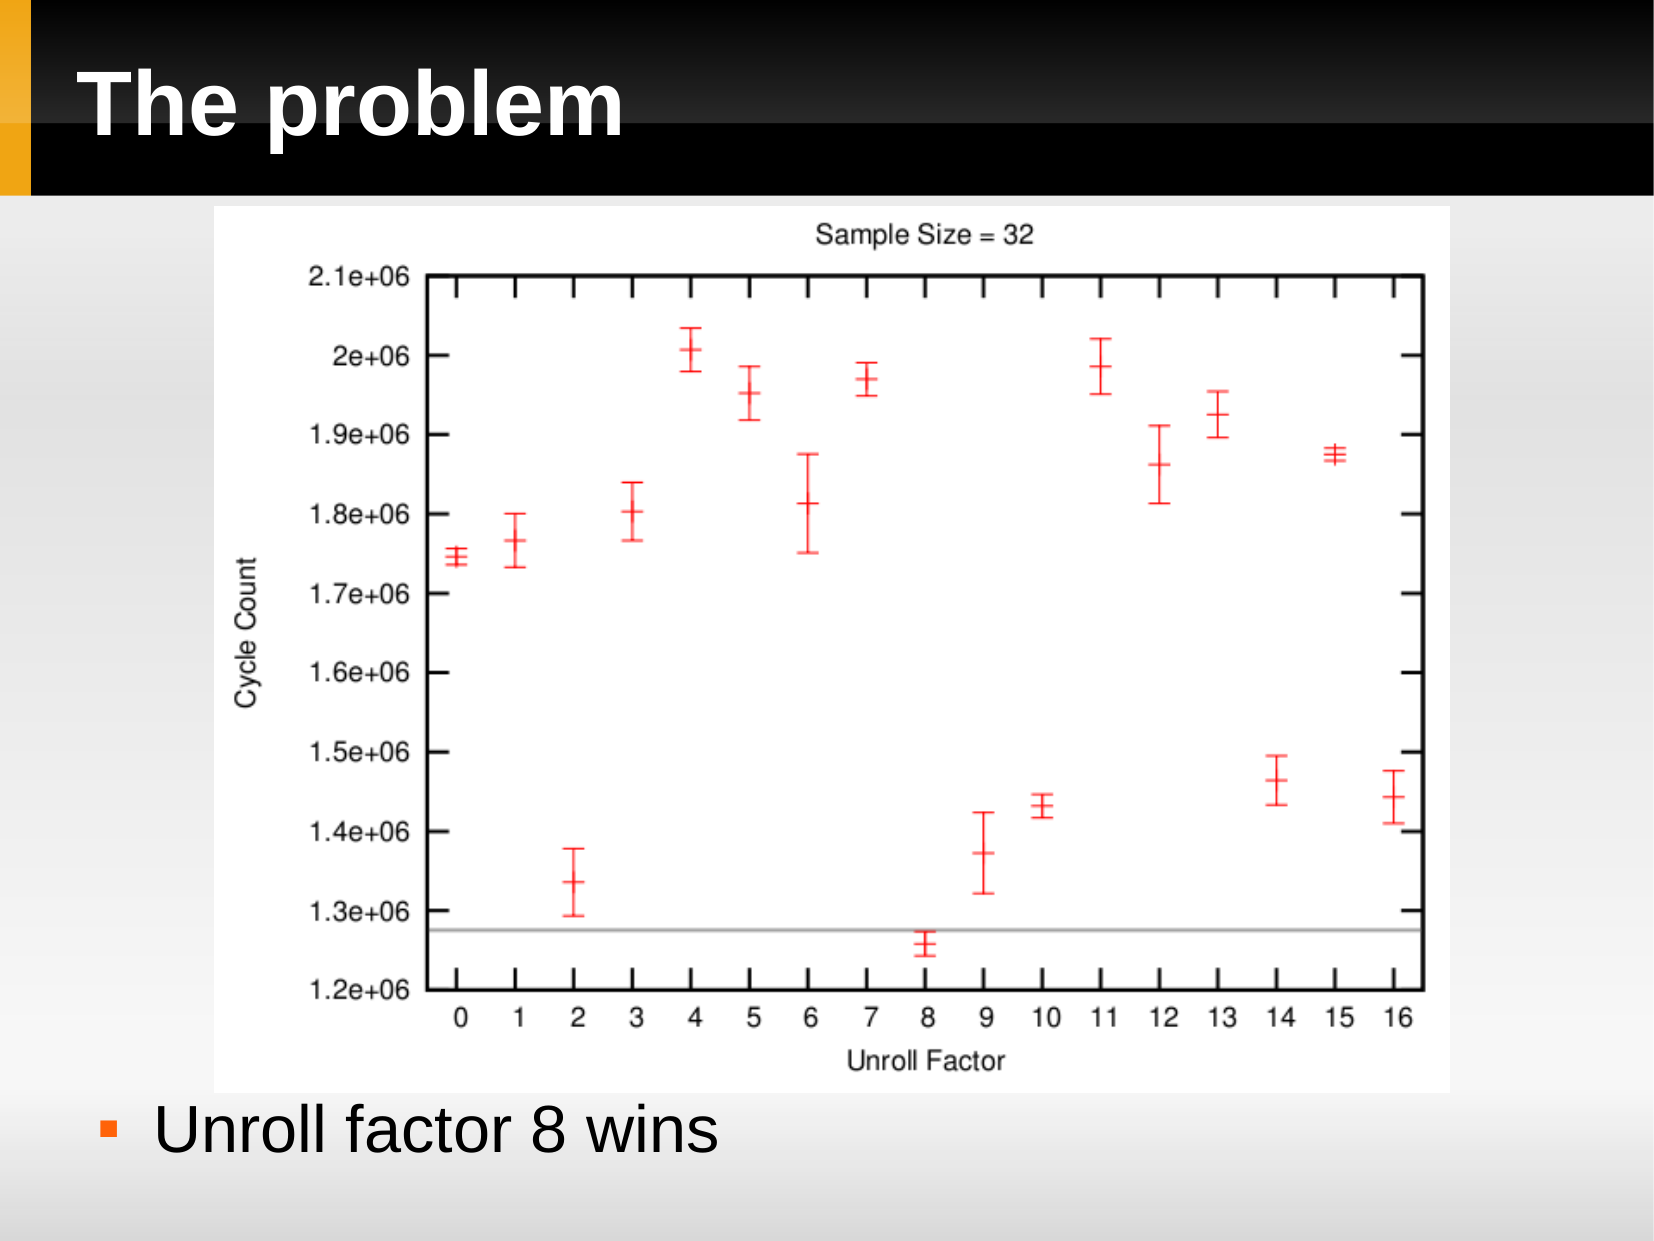

# The problem
Unroll factor 8 wins